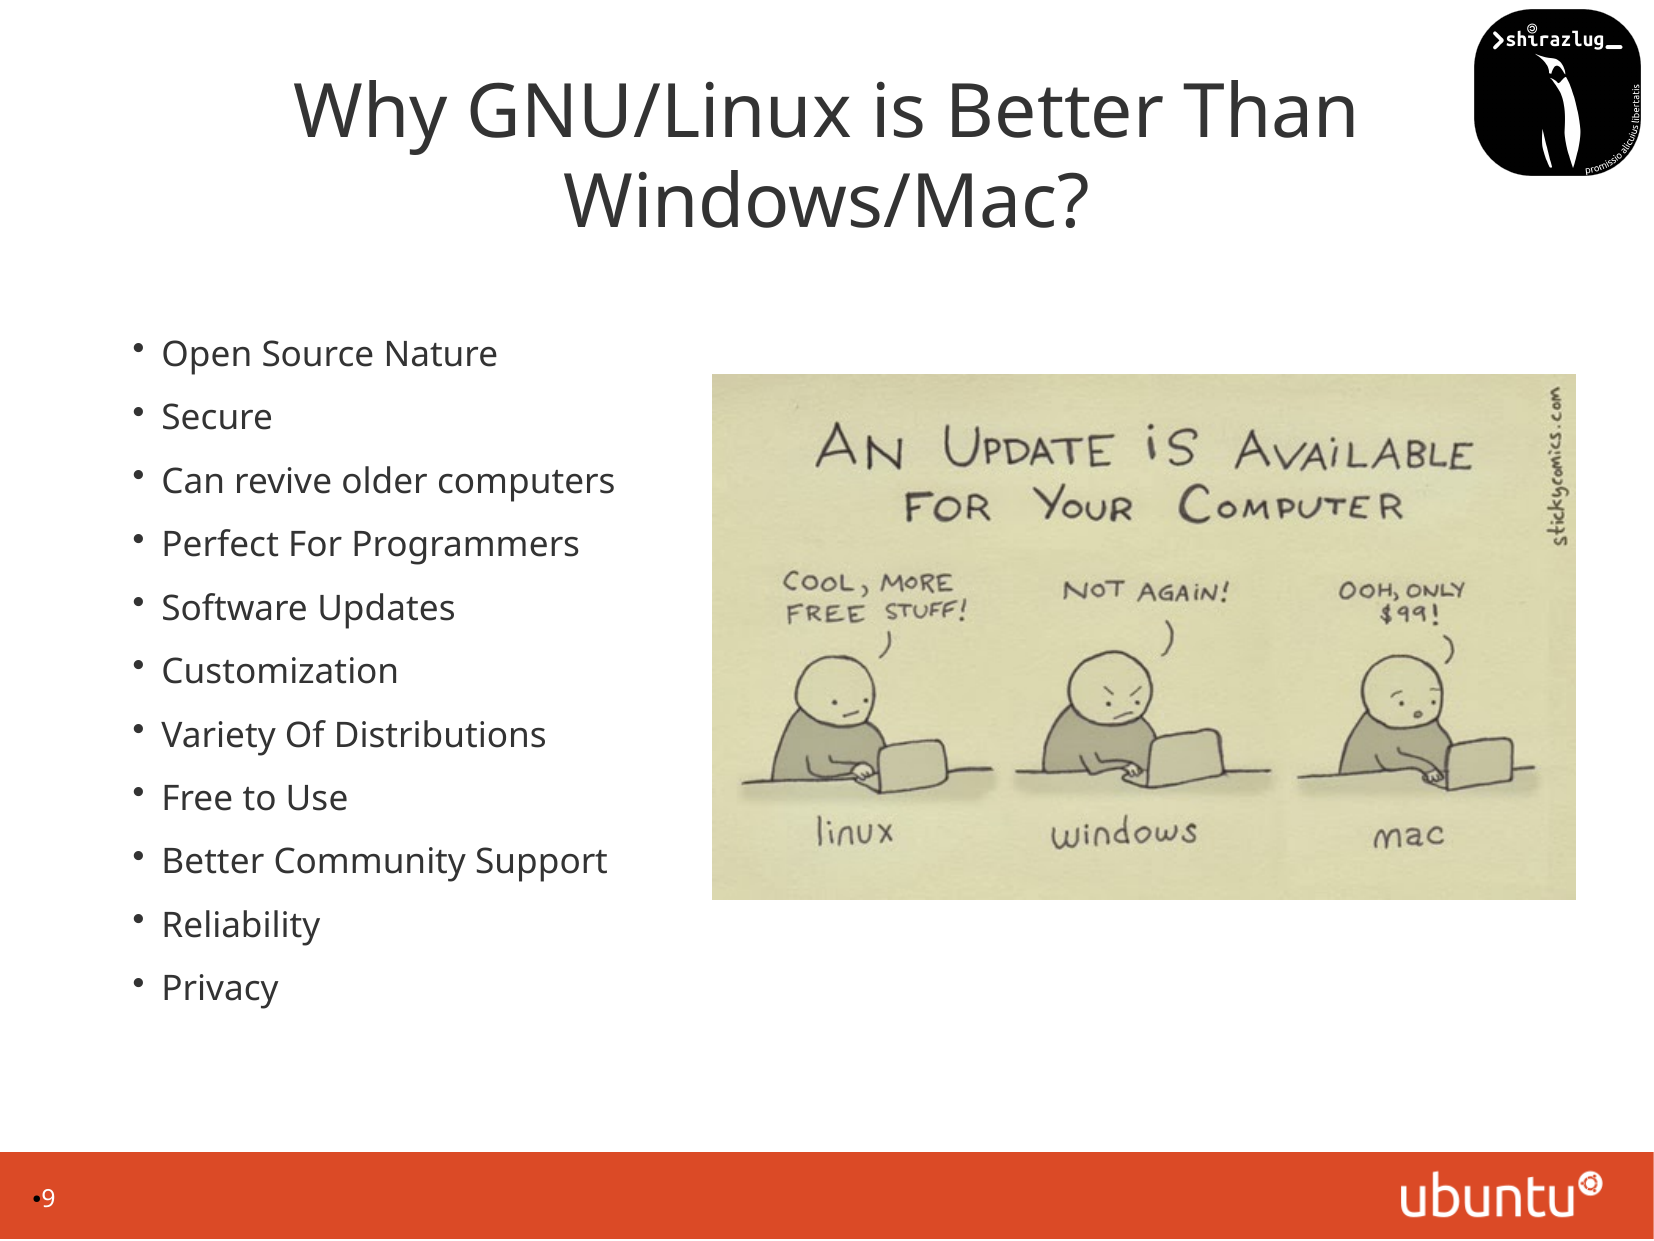

# Why GNU/Linux is Better Than Windows/Mac?
Open Source Nature
Secure
Can revive older computers
Perfect For Programmers
Software Updates
Customization
Variety Of Distributions
Free to Use
Better Community Support
Reliability
Privacy